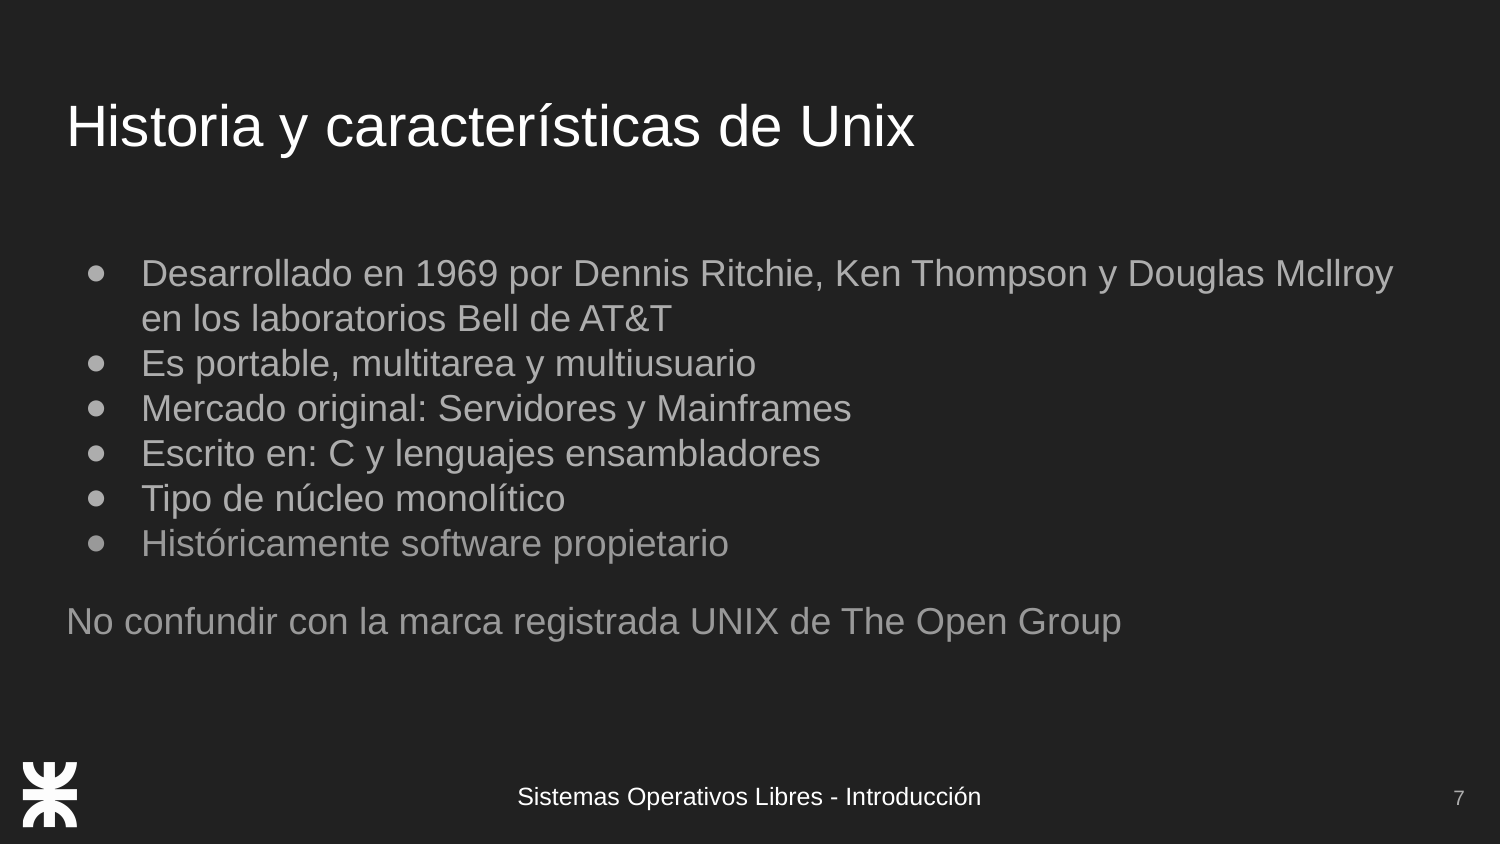

# Historia y características de Unix
Desarrollado en 1969 por Dennis Ritchie, Ken Thompson y Douglas Mcllroy en los laboratorios Bell de AT&T
Es portable, multitarea y multiusuario
Mercado original: Servidores y Mainframes
Escrito en: C y lenguajes ensambladores
Tipo de núcleo monolítico
Históricamente software propietario
No confundir con la marca registrada UNIX de The Open Group
Sistemas Operativos Libres - Introducción